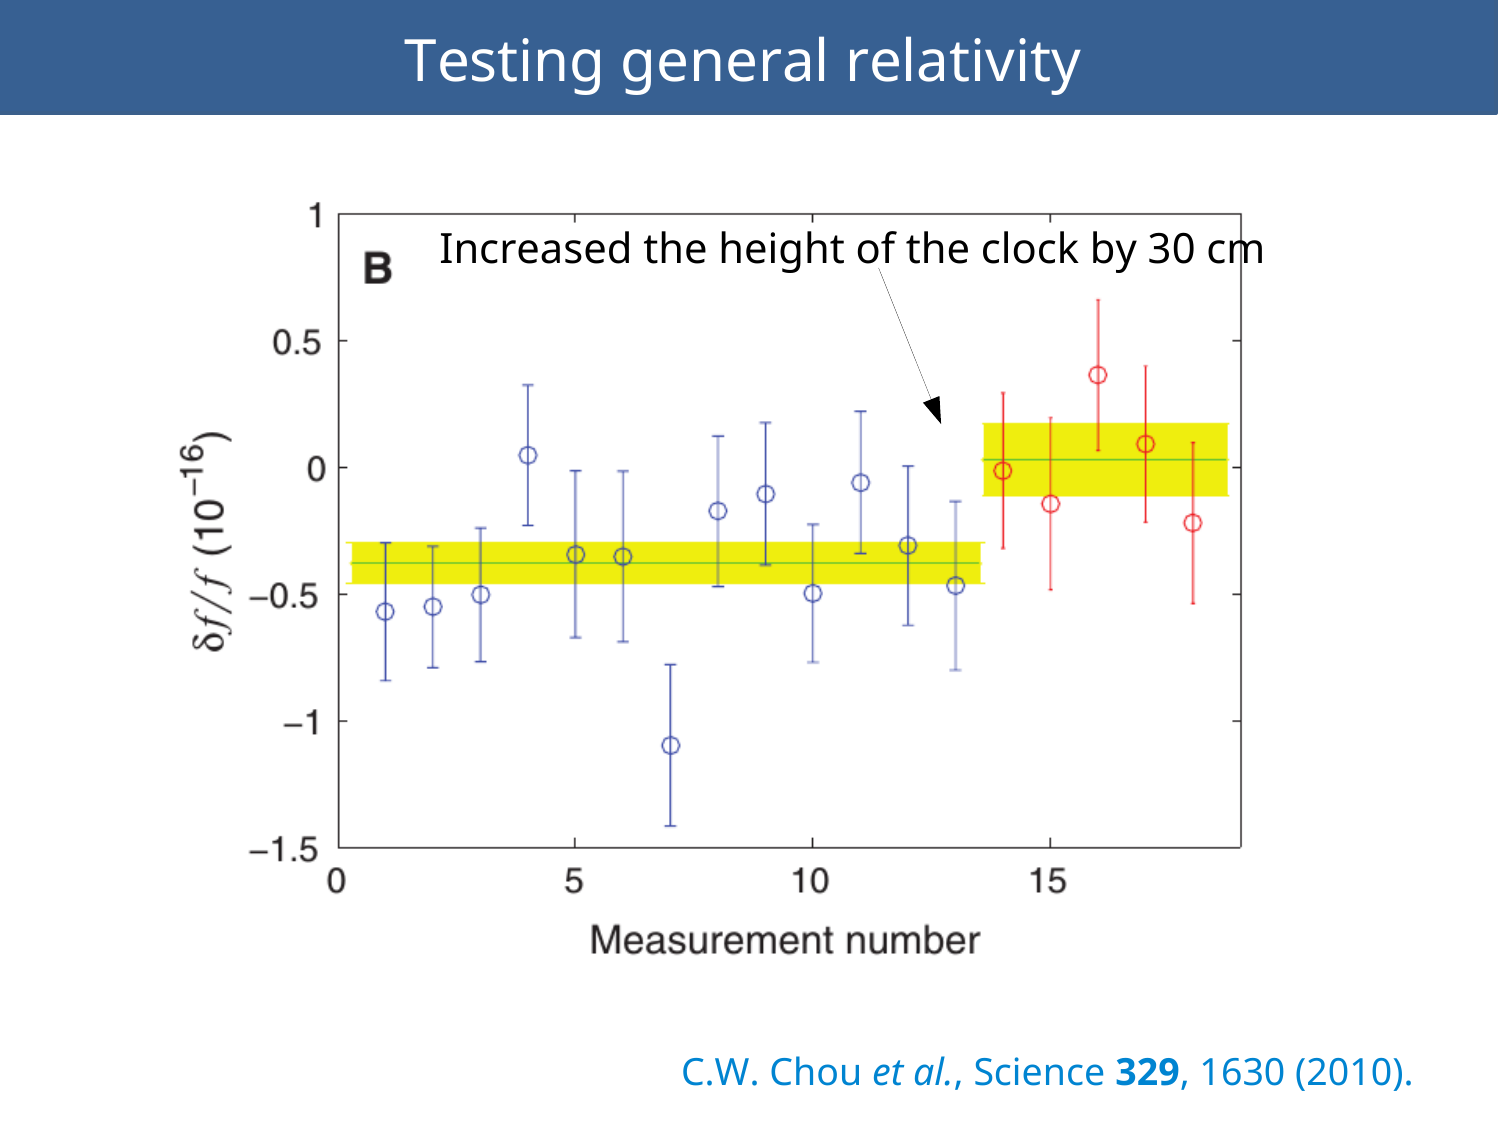

Testing general relativity
Increased the height of the clock by 30 cm
C.W. Chou et al., Science 329, 1630 (2010).